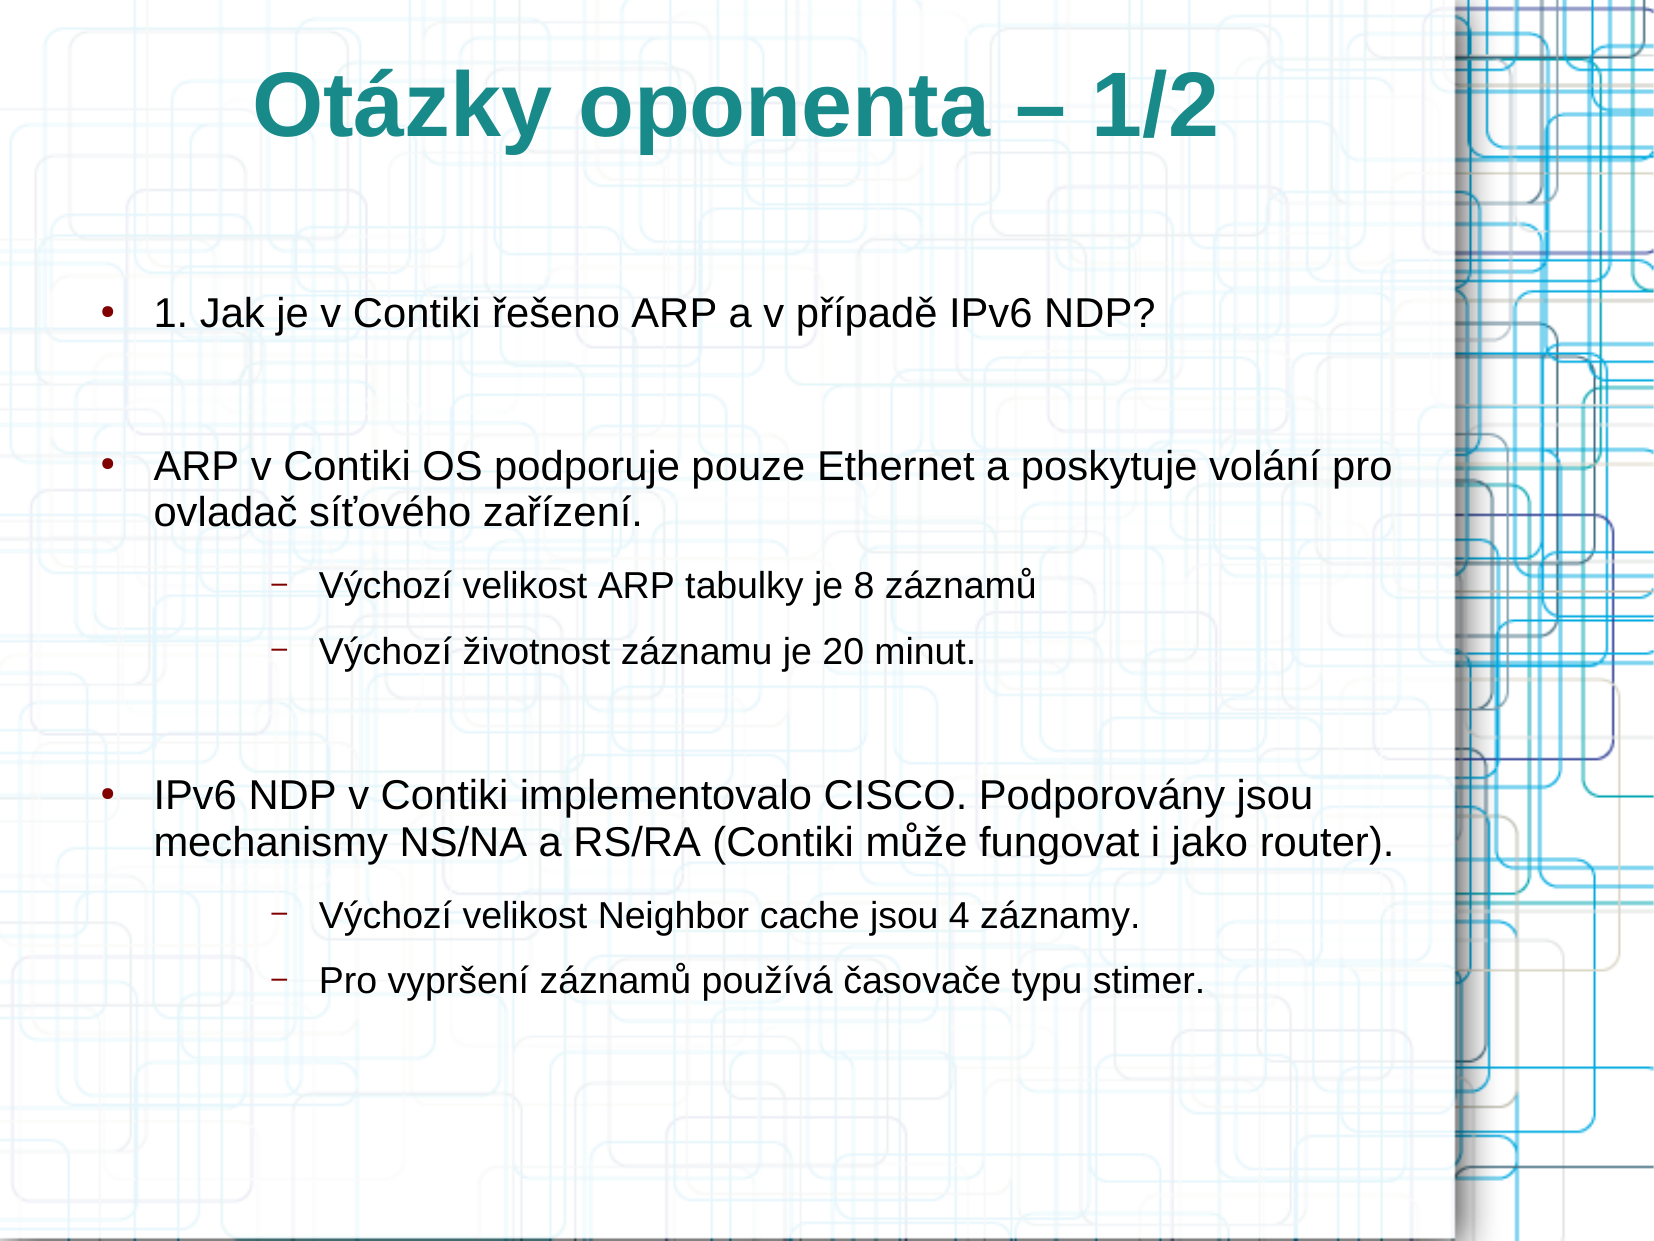

# Otázky oponenta – 1/2
1. Jak je v Contiki řešeno ARP a v případě IPv6 NDP?
ARP v Contiki OS podporuje pouze Ethernet a poskytuje volání pro ovladač síťového zařízení.
Výchozí velikost ARP tabulky je 8 záznamů
Výchozí životnost záznamu je 20 minut.
IPv6 NDP v Contiki implementovalo CISCO. Podporovány jsou mechanismy NS/NA a RS/RA (Contiki může fungovat i jako router).
Výchozí velikost Neighbor cache jsou 4 záznamy.
Pro vypršení záznamů používá časovače typu stimer.